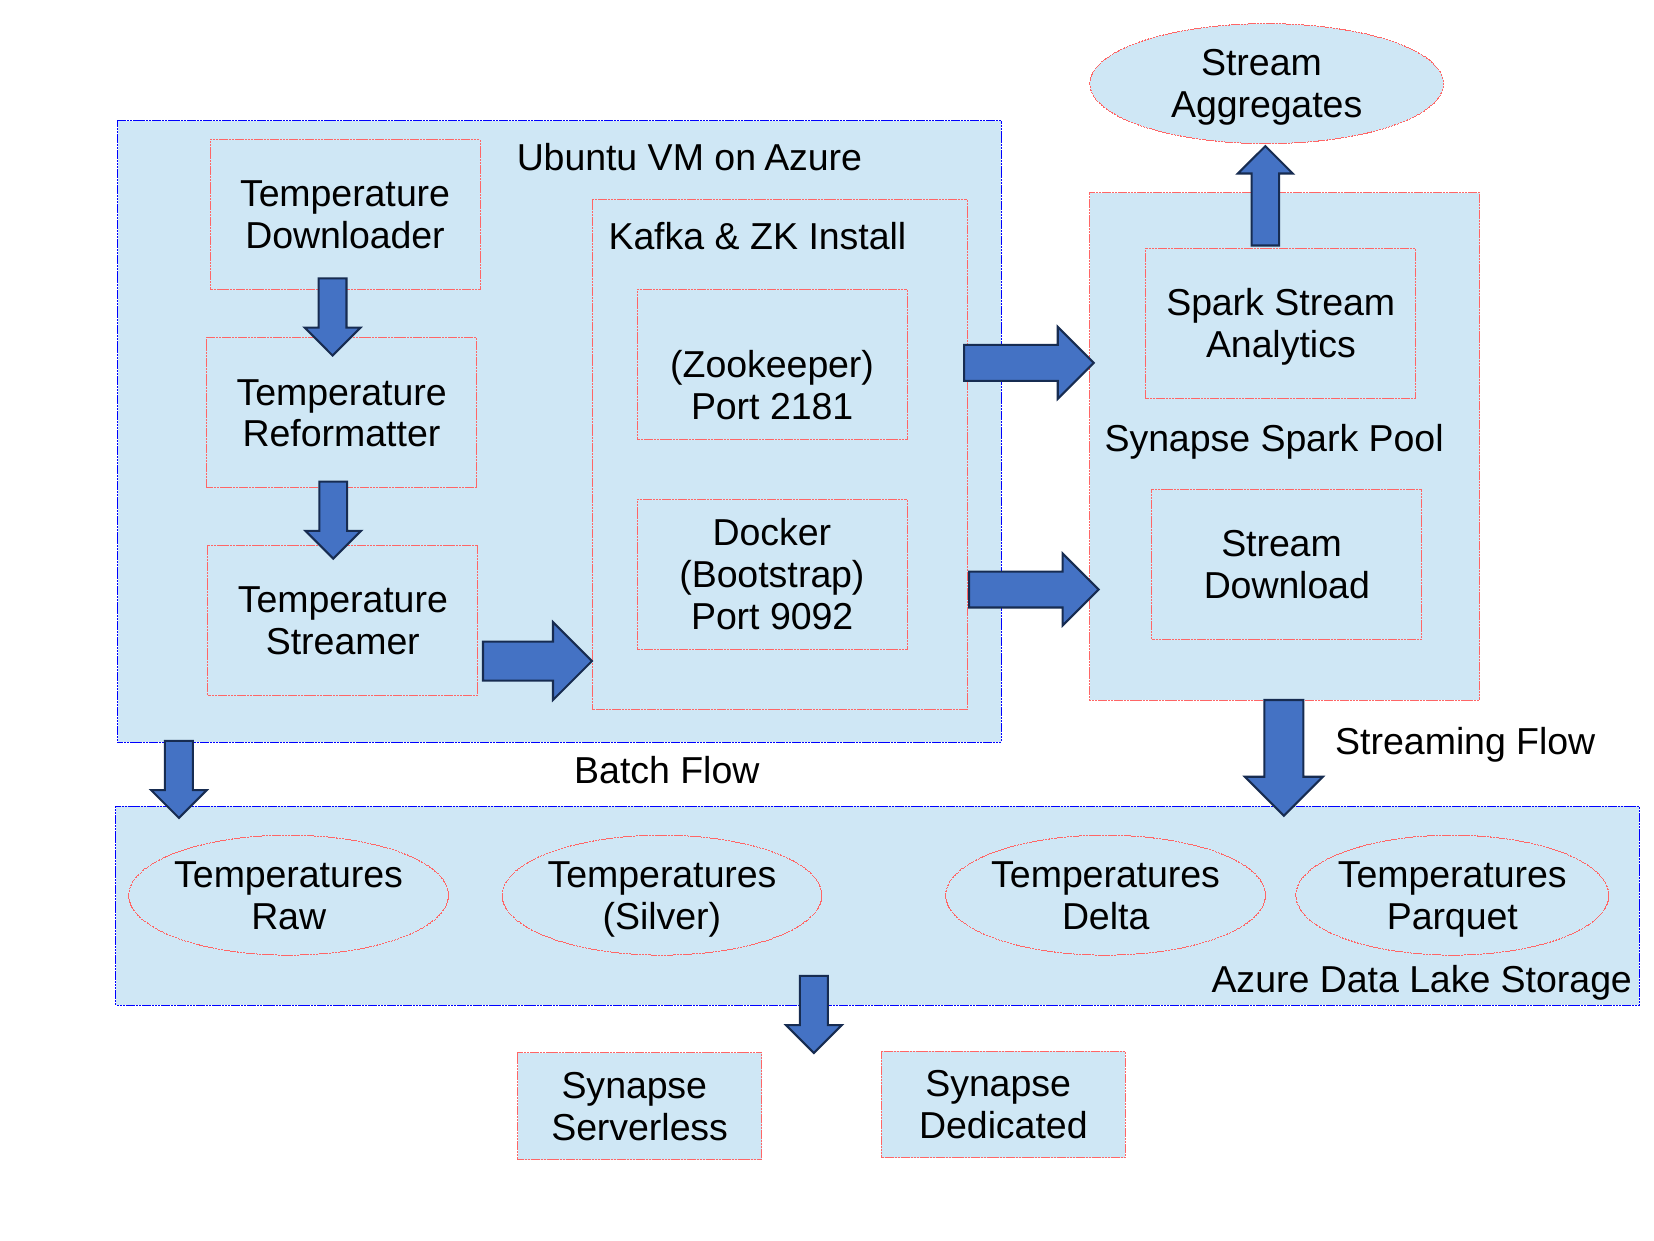

Stream
Aggregates
Ubuntu VM on Azure
Temperature
Downloader
Kafka & ZK Install
Spark Stream
Analytics
(Zookeeper)
Port 2181
Temperature
Reformatter
Synapse Spark Pool
Stream
Download
Docker
(Bootstrap)
Port 9092
Temperature
Streamer
Streaming Flow
Batch Flow
Temperatures
Raw
Temperatures
(Silver)
Temperatures
Delta
Temperatures
Parquet
Azure Data Lake Storage
Synapse
Dedicated
Synapse
Serverless